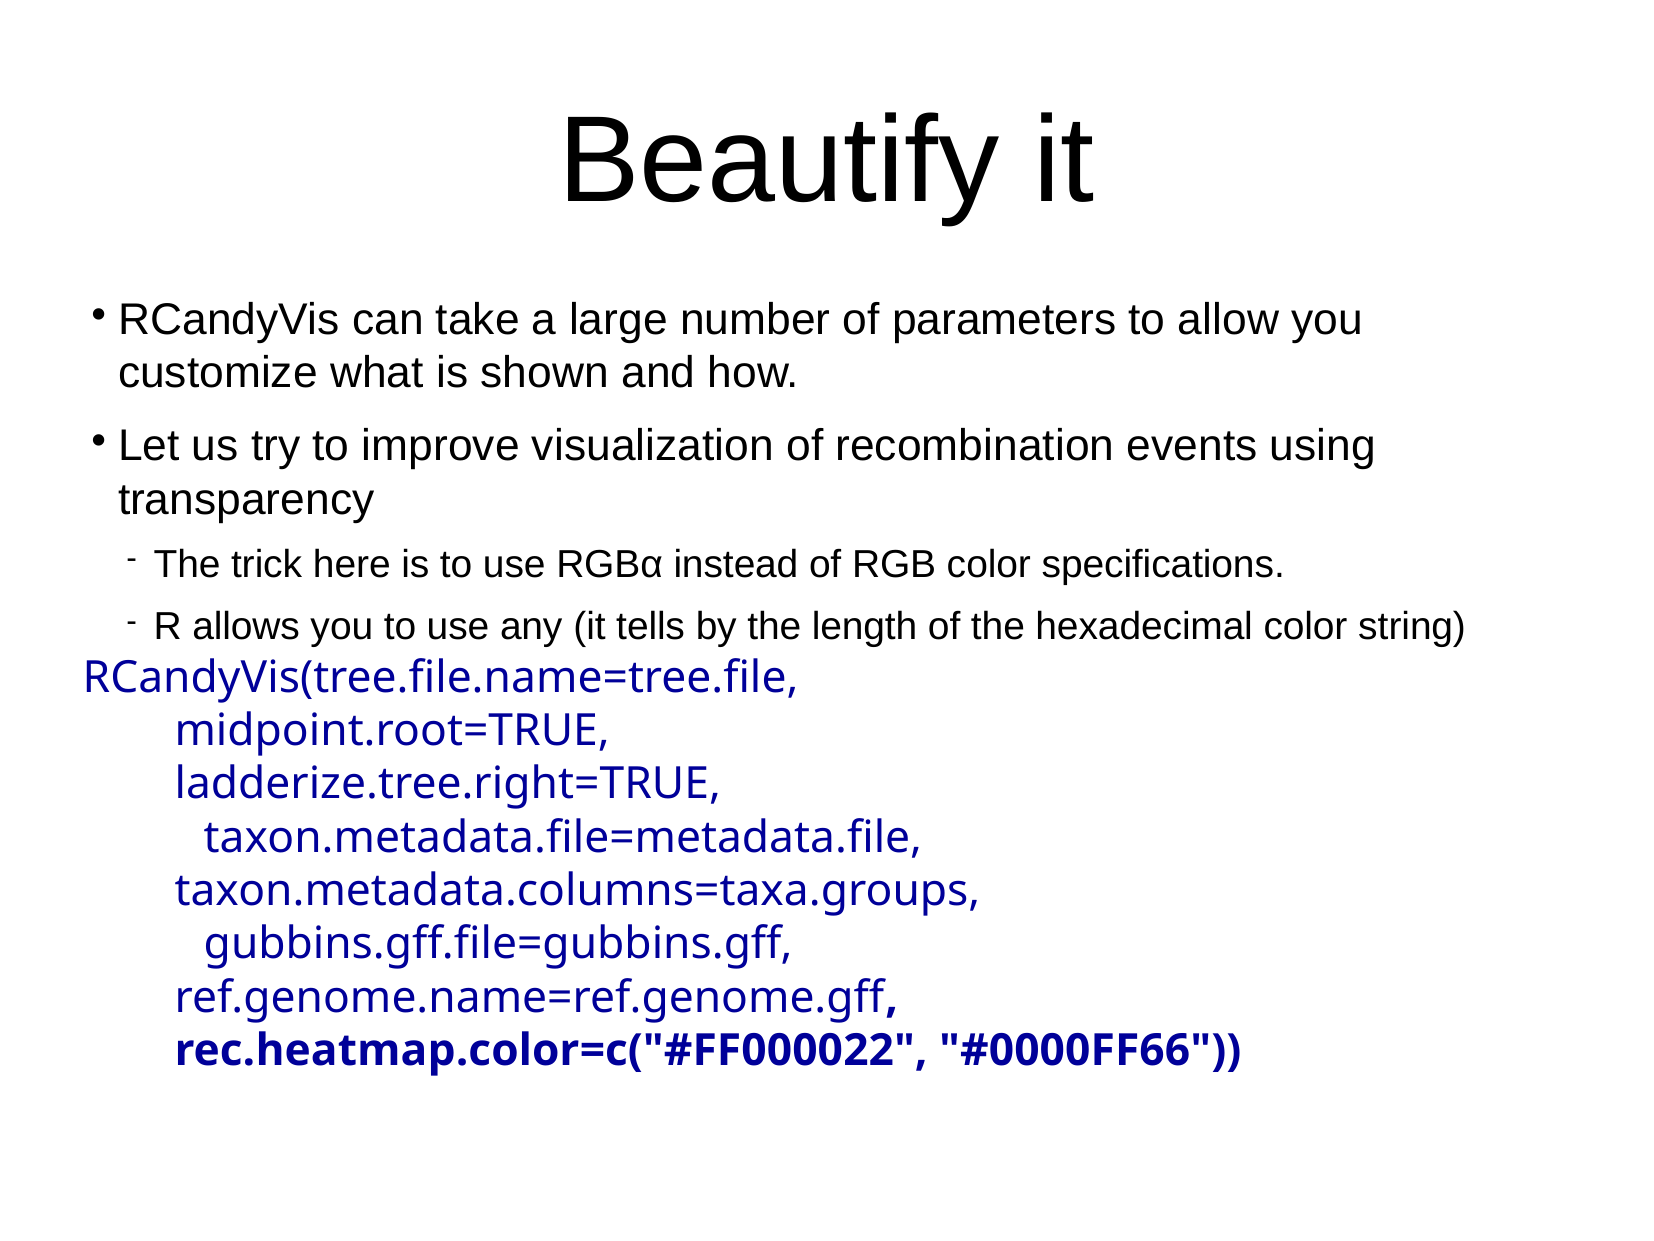

Beautify it
RCandyVis can take a large number of parameters to allow you customize what is shown and how.
Let us try to improve visualization of recombination events using transparency
The trick here is to use RGBα instead of RGB color specifications.
R allows you to use any (it tells by the length of the hexadecimal color string)
RCandyVis(tree.file.name=tree.file,
 midpoint.root=TRUE,
 ladderize.tree.right=TRUE,
 	 taxon.metadata.file=metadata.file,
 taxon.metadata.columns=taxa.groups,
 	 gubbins.gff.file=gubbins.gff,
 ref.genome.name=ref.genome.gff,
 rec.heatmap.color=c("#FF000022", "#0000FF66"))